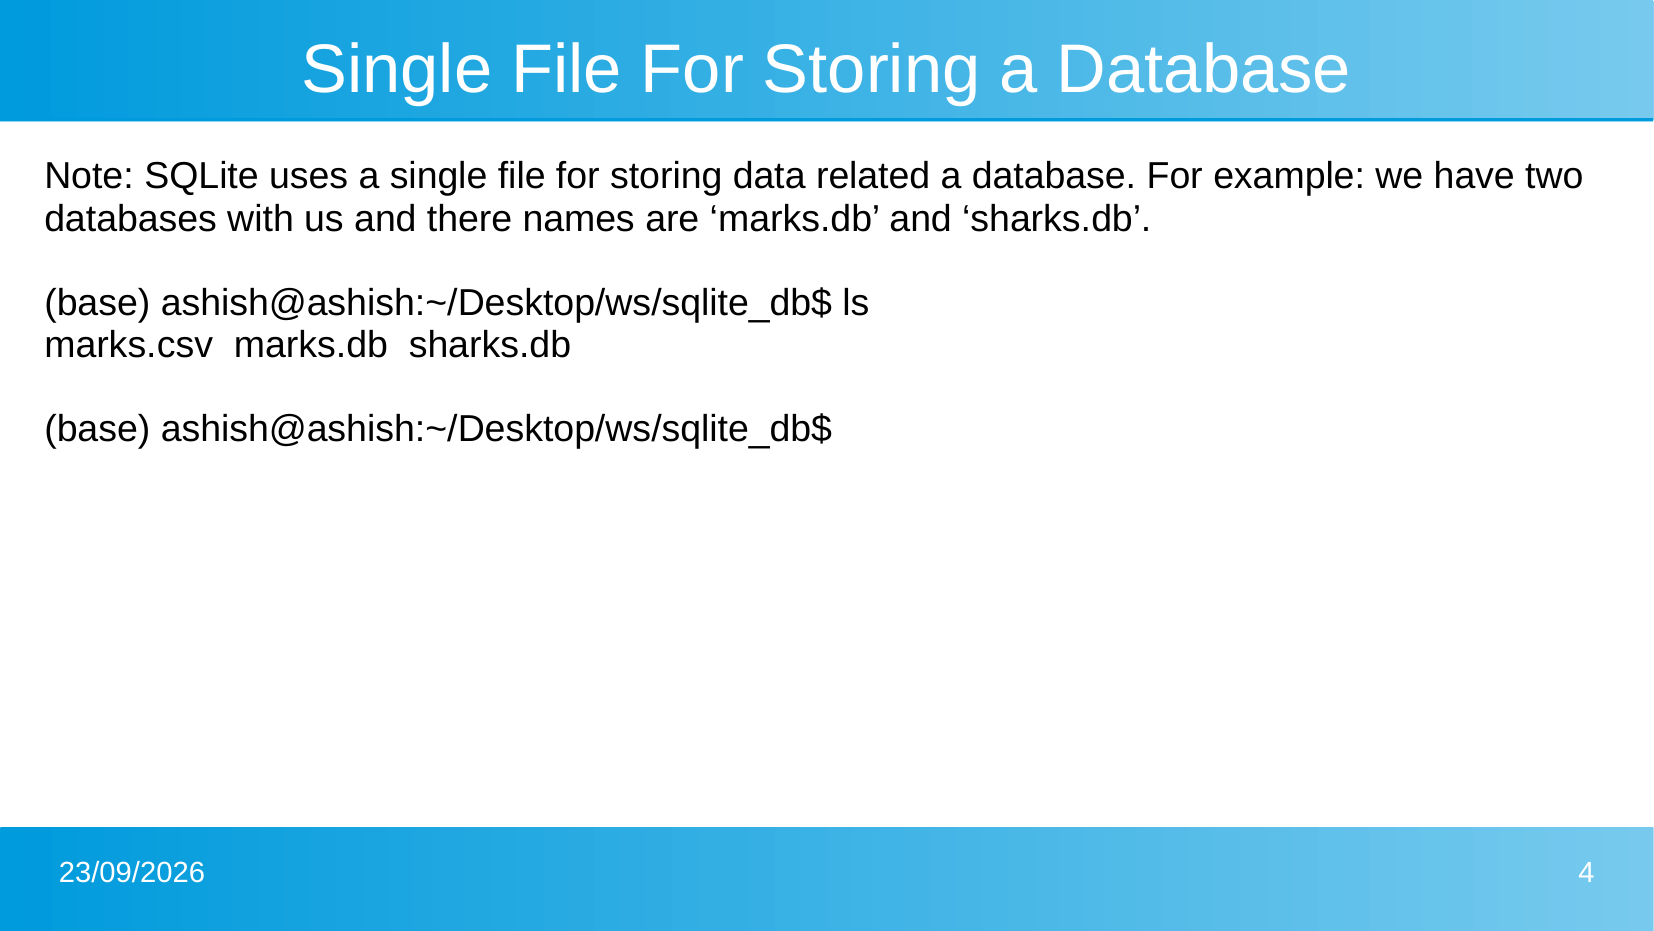

# Single File For Storing a Database
Note: SQLite uses a single file for storing data related a database. For example: we have two databases with us and there names are ‘marks.db’ and ‘sharks.db’.
(base) ashish@ashish:~/Desktop/ws/sqlite_db$ ls
marks.csv marks.db sharks.db
(base) ashish@ashish:~/Desktop/ws/sqlite_db$
4